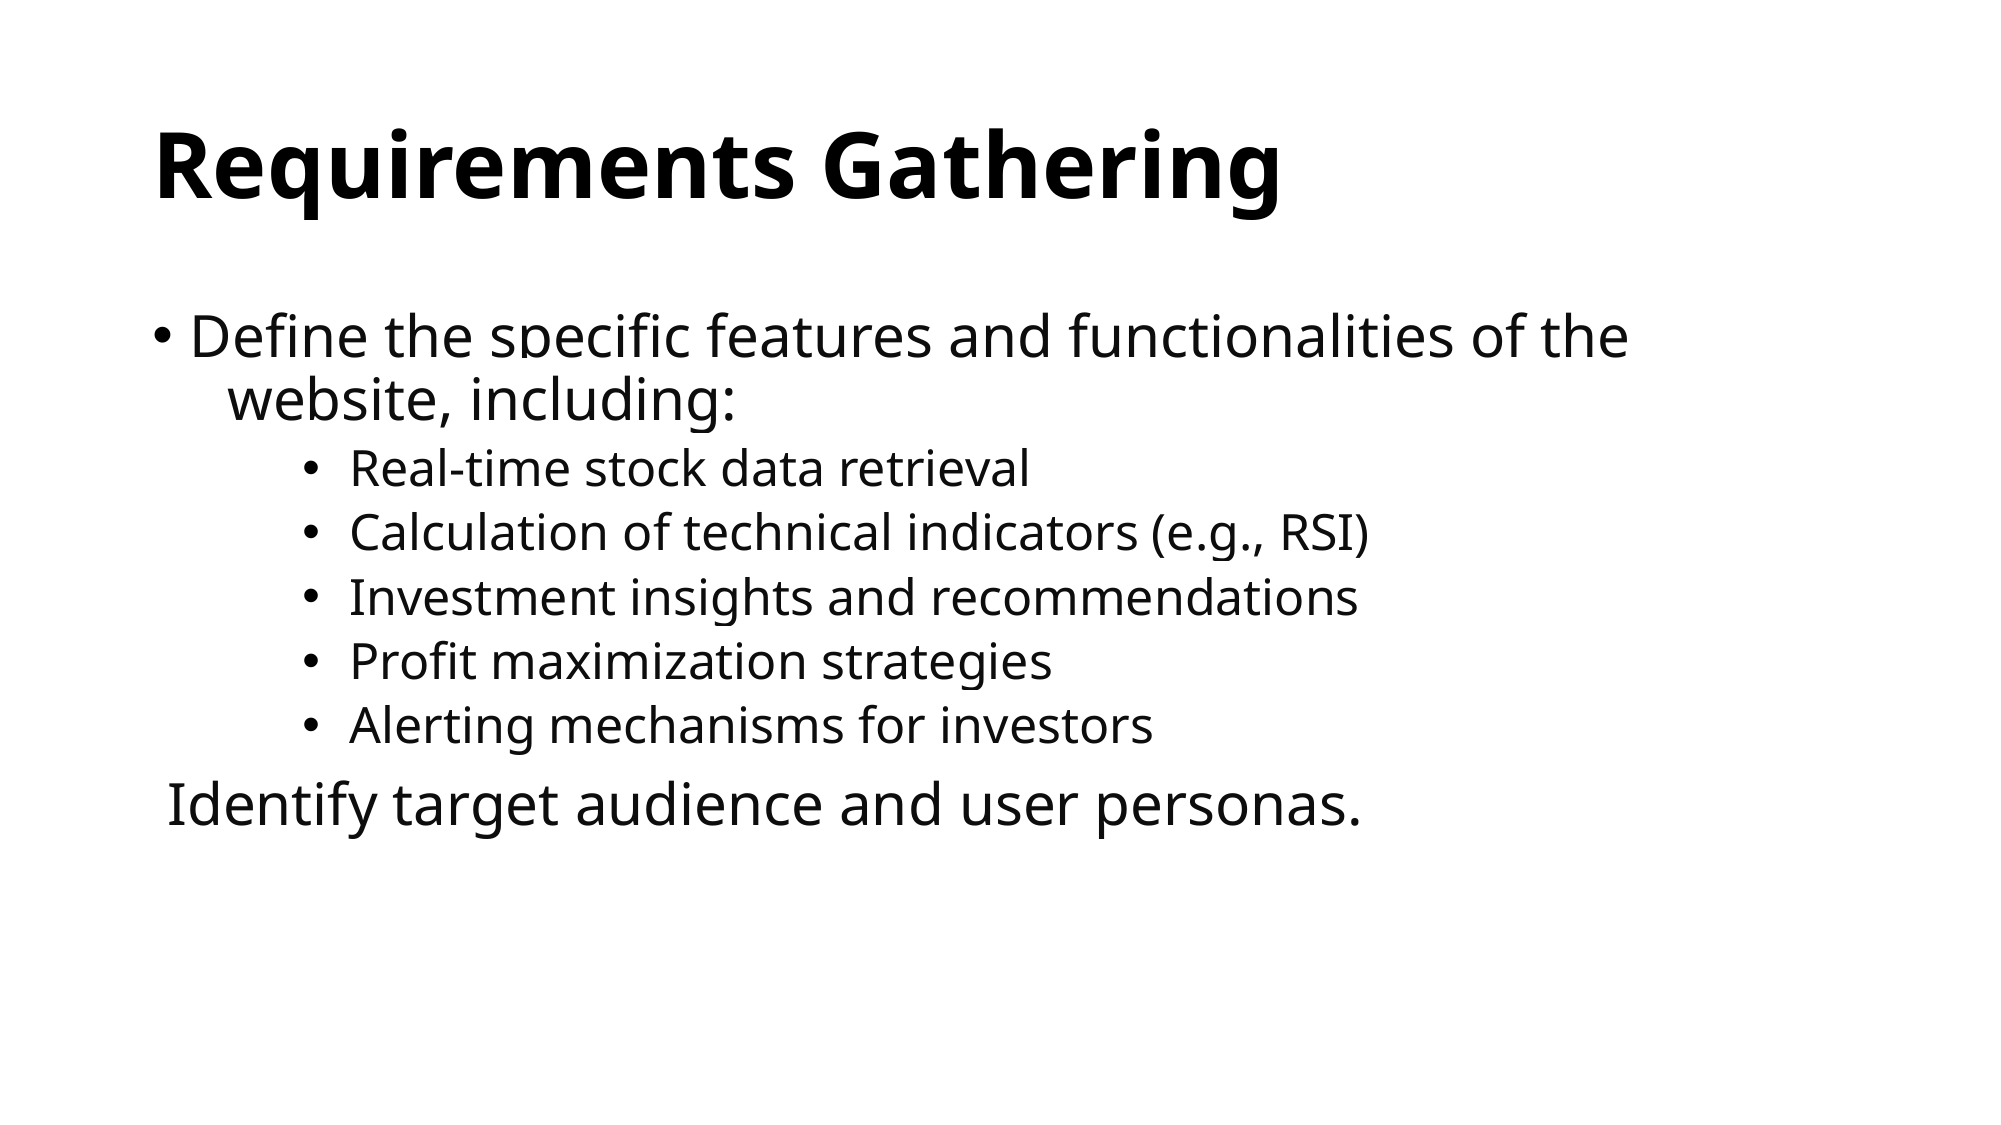

# Requirements Gathering
Define the specific features and functionalities of the website, including:
Real-time stock data retrieval
Calculation of technical indicators (e.g., RSI)
Investment insights and recommendations
Profit maximization strategies
Alerting mechanisms for investors
 Identify target audience and user personas.